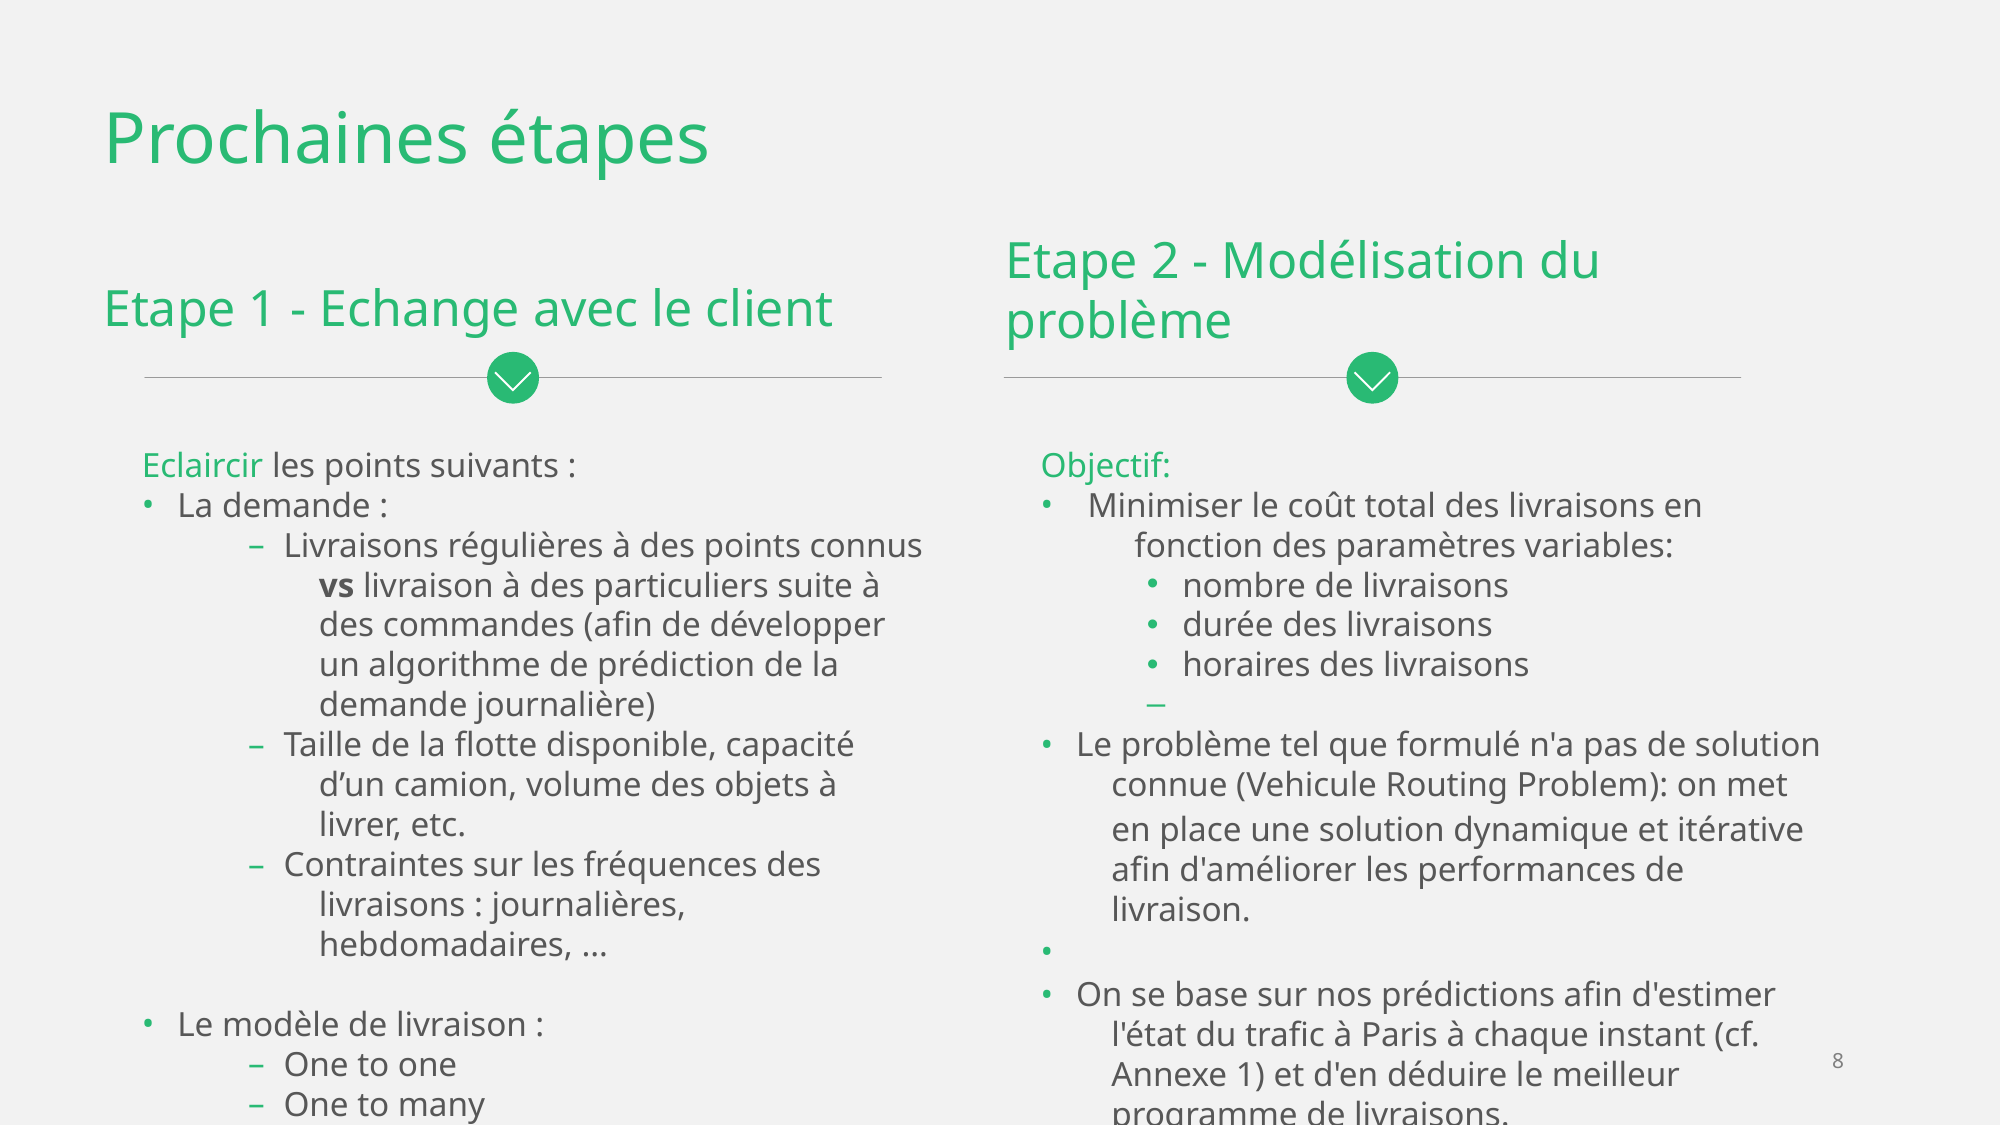

# Prochaines étapes
Etape 1 - Echange avec le client
Etape 2 - Modélisation du problème
Eclaircir les points suivants :
La demande :
Livraisons régulières à des points connus vs livraison à des particuliers suite à des commandes (afin de développer un algorithme de prédiction de la demande journalière)
Taille de la flotte disponible, capacité d’un camion, volume des objets à livrer, etc.
Contraintes sur les fréquences des livraisons : journalières, hebdomadaires, …
Le modèle de livraison :
One to one
One to many
Many to many
Objectif:
Minimiser le coût total des livraisons en fonction des paramètres variables:
nombre de livraisons
durée des livraisons
horaires des livraisons
Le problème tel que formulé n'a pas de solution connue (Vehicule Routing Problem): on met en place une solution dynamique et itérative afin d'améliorer les performances de livraison.
On se base sur nos prédictions afin d'estimer l'état du trafic à Paris à chaque instant (cf. Annexe 1) et d'en déduire le meilleur programme de livraisons.